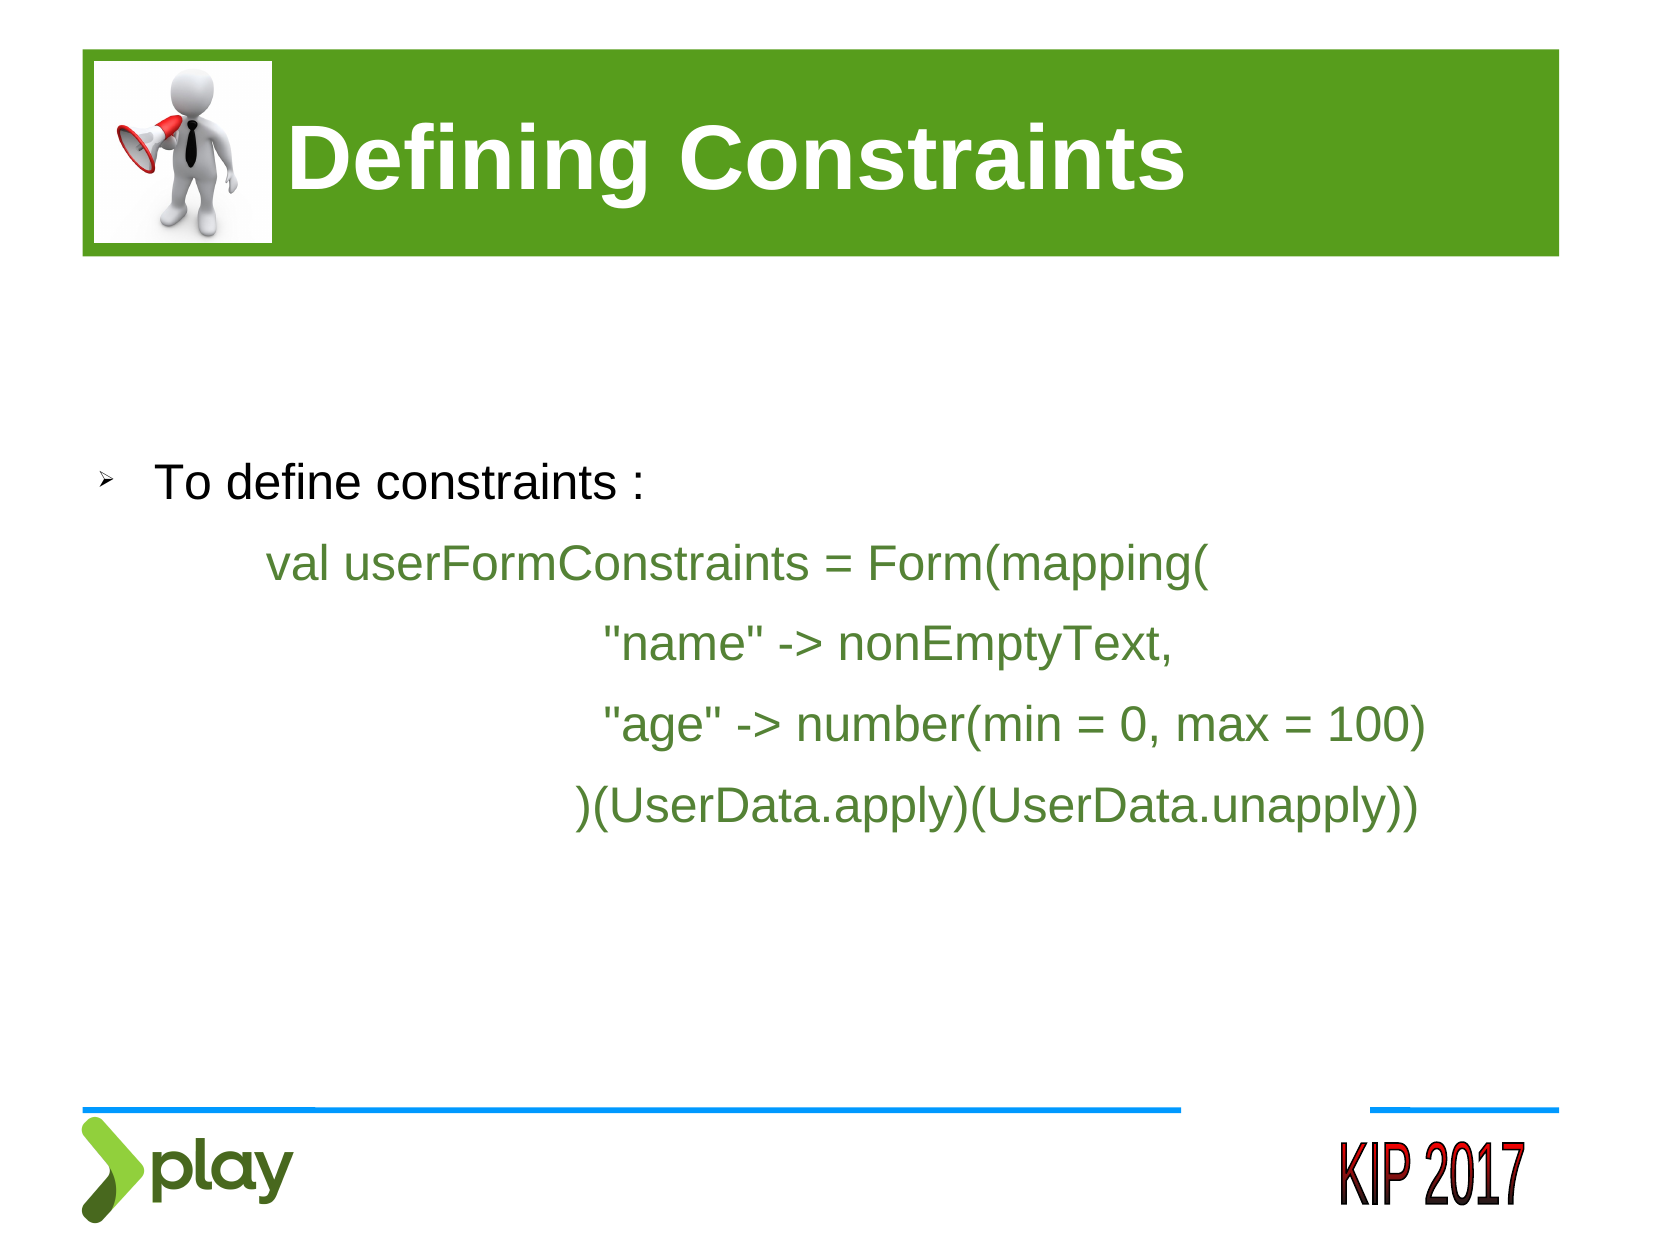

# Defining Constraints
To define constraints :
 val userFormConstraints = Form(mapping(
 "name" -> nonEmptyText,
 "age" -> number(min = 0, max = 100)
 )(UserData.apply)(UserData.unapply))